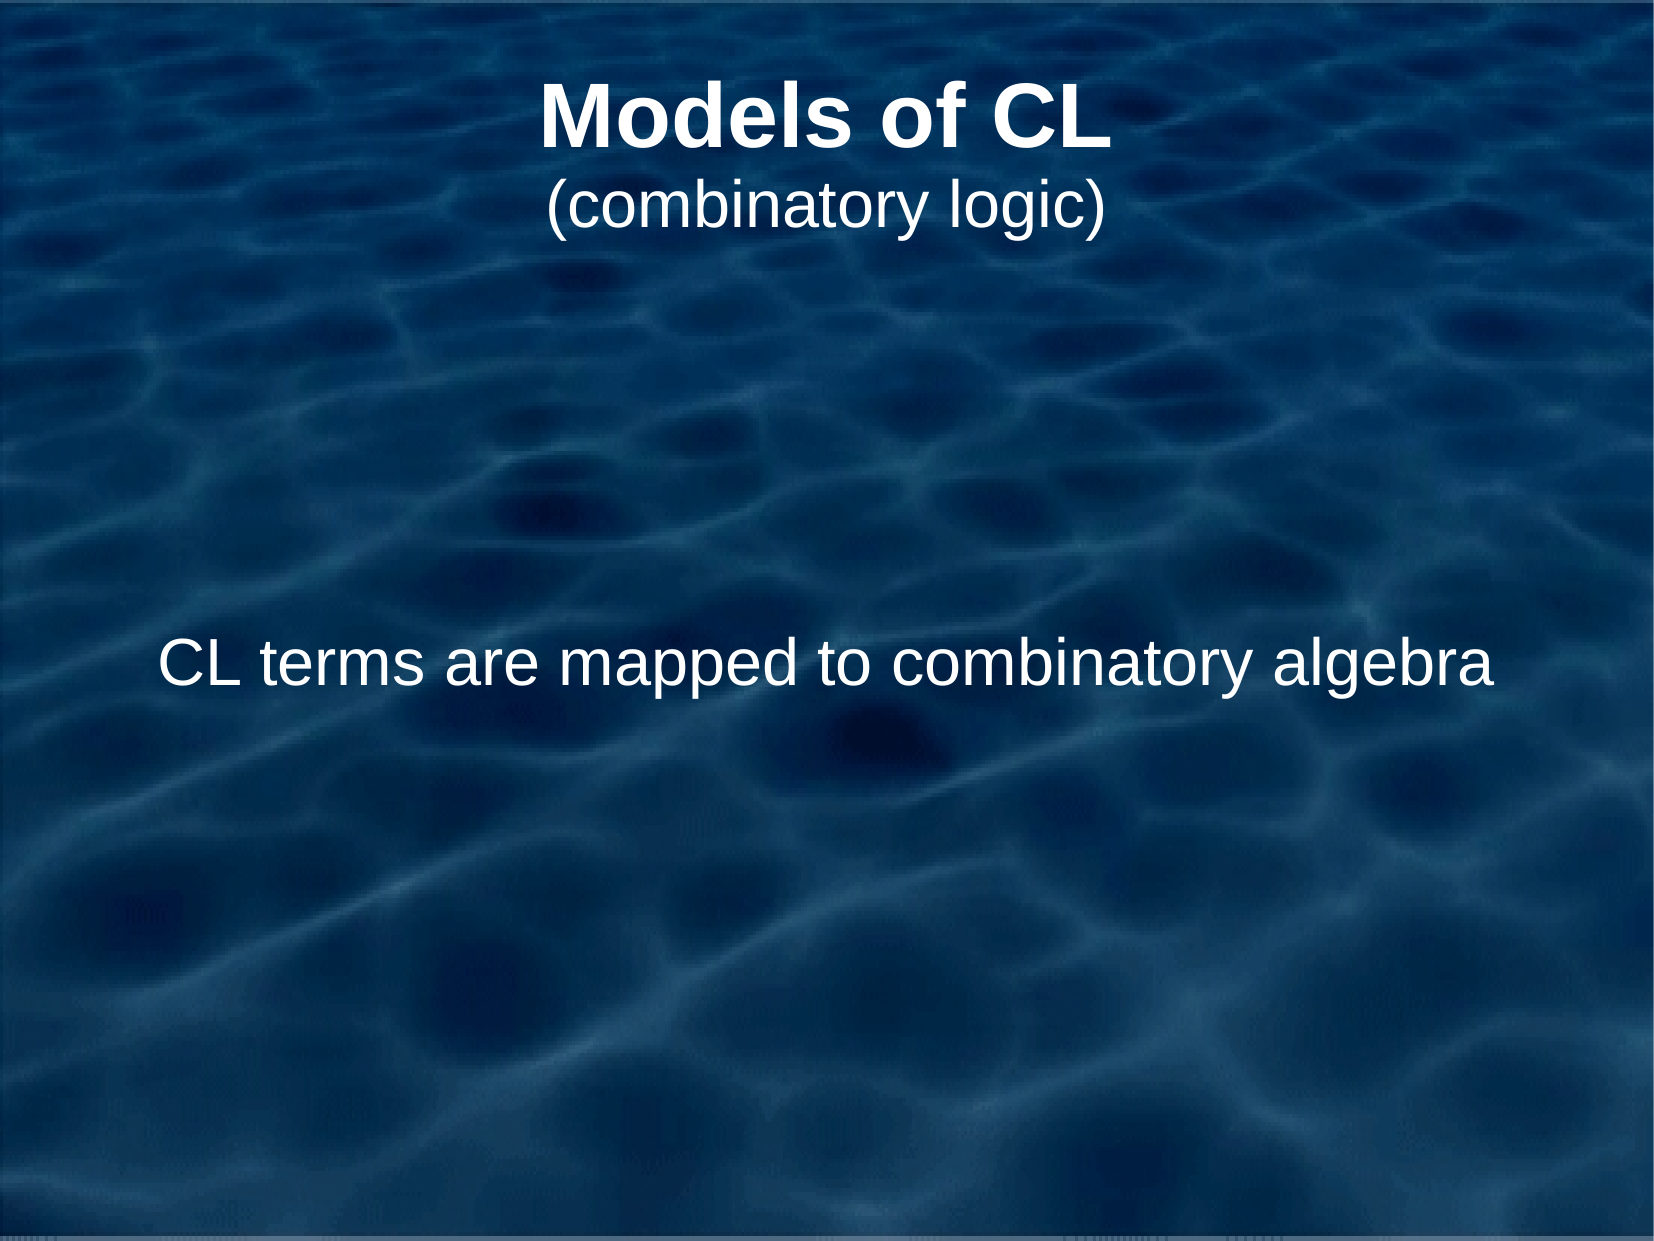

# Models of CL (combinatory logic)
CL terms are mapped to combinatory algebra